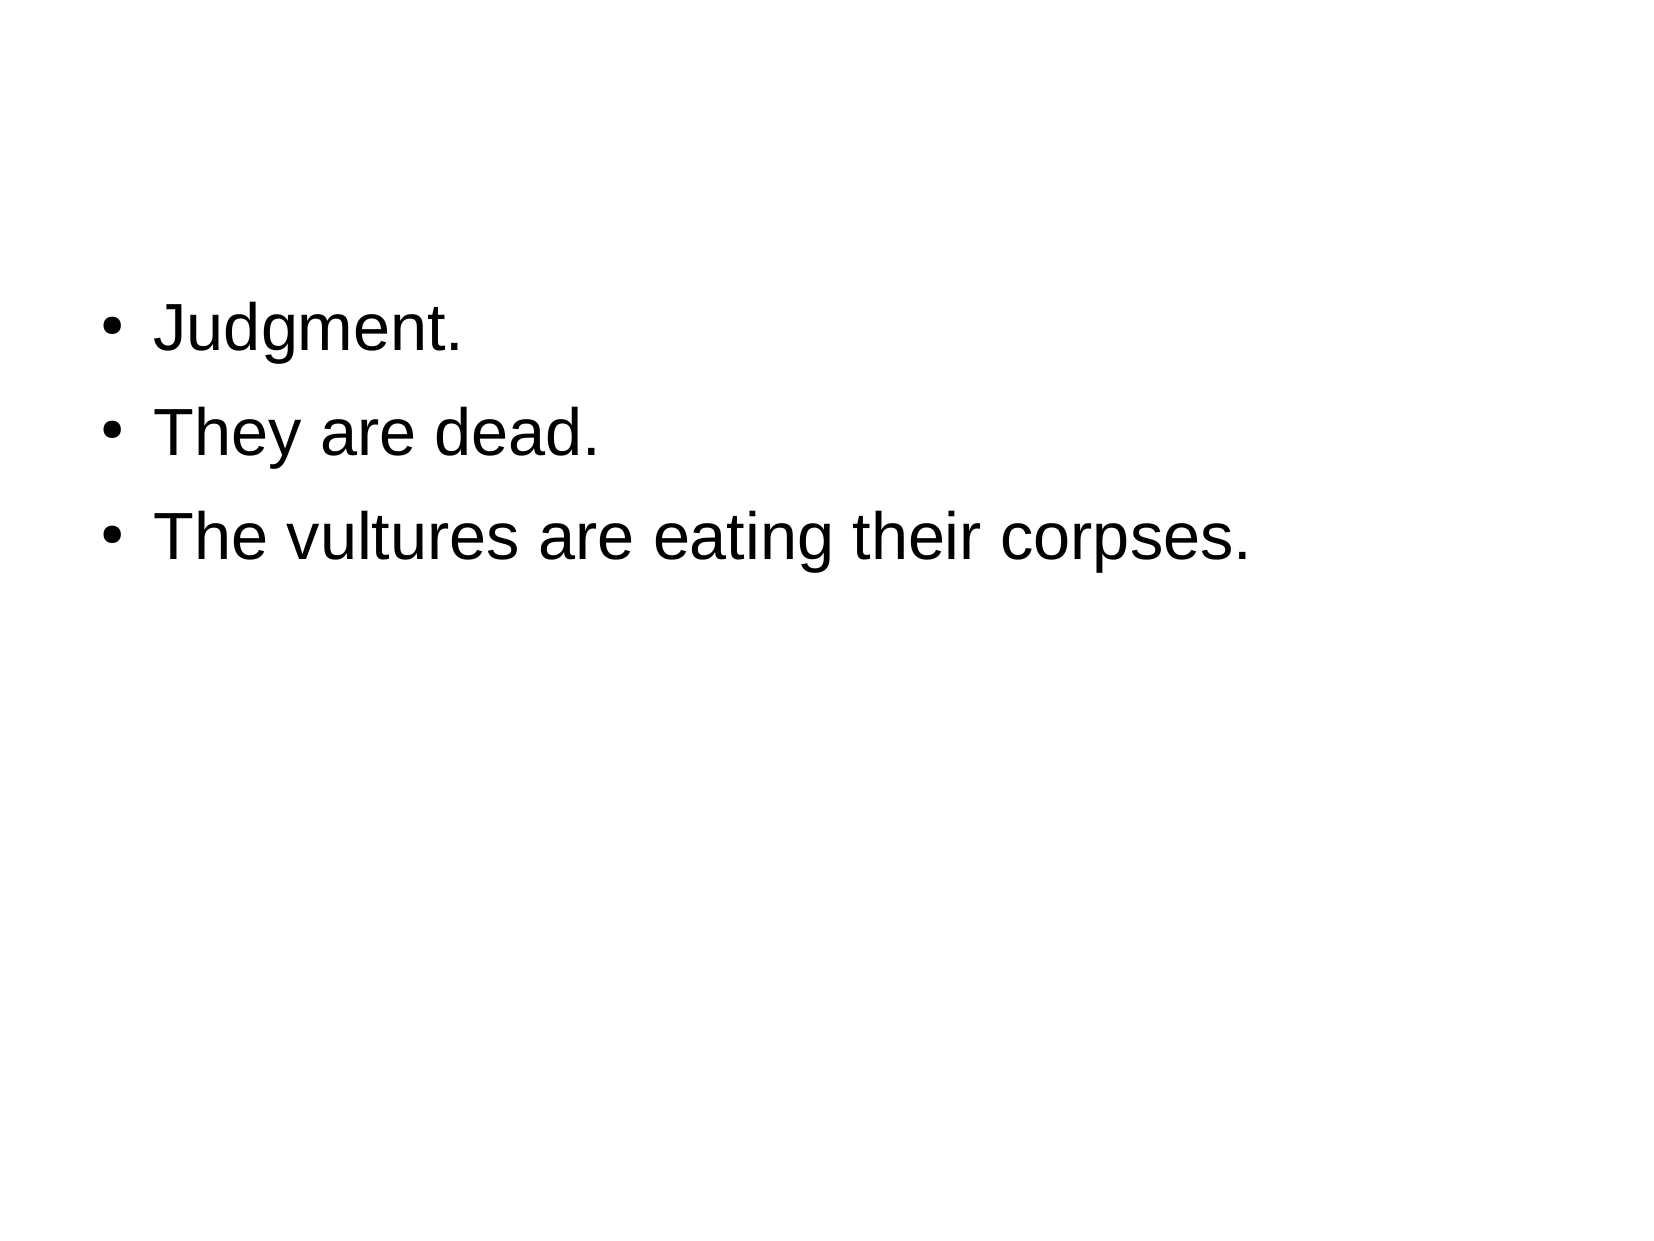

#
Judgment.
They are dead.
The vultures are eating their corpses.